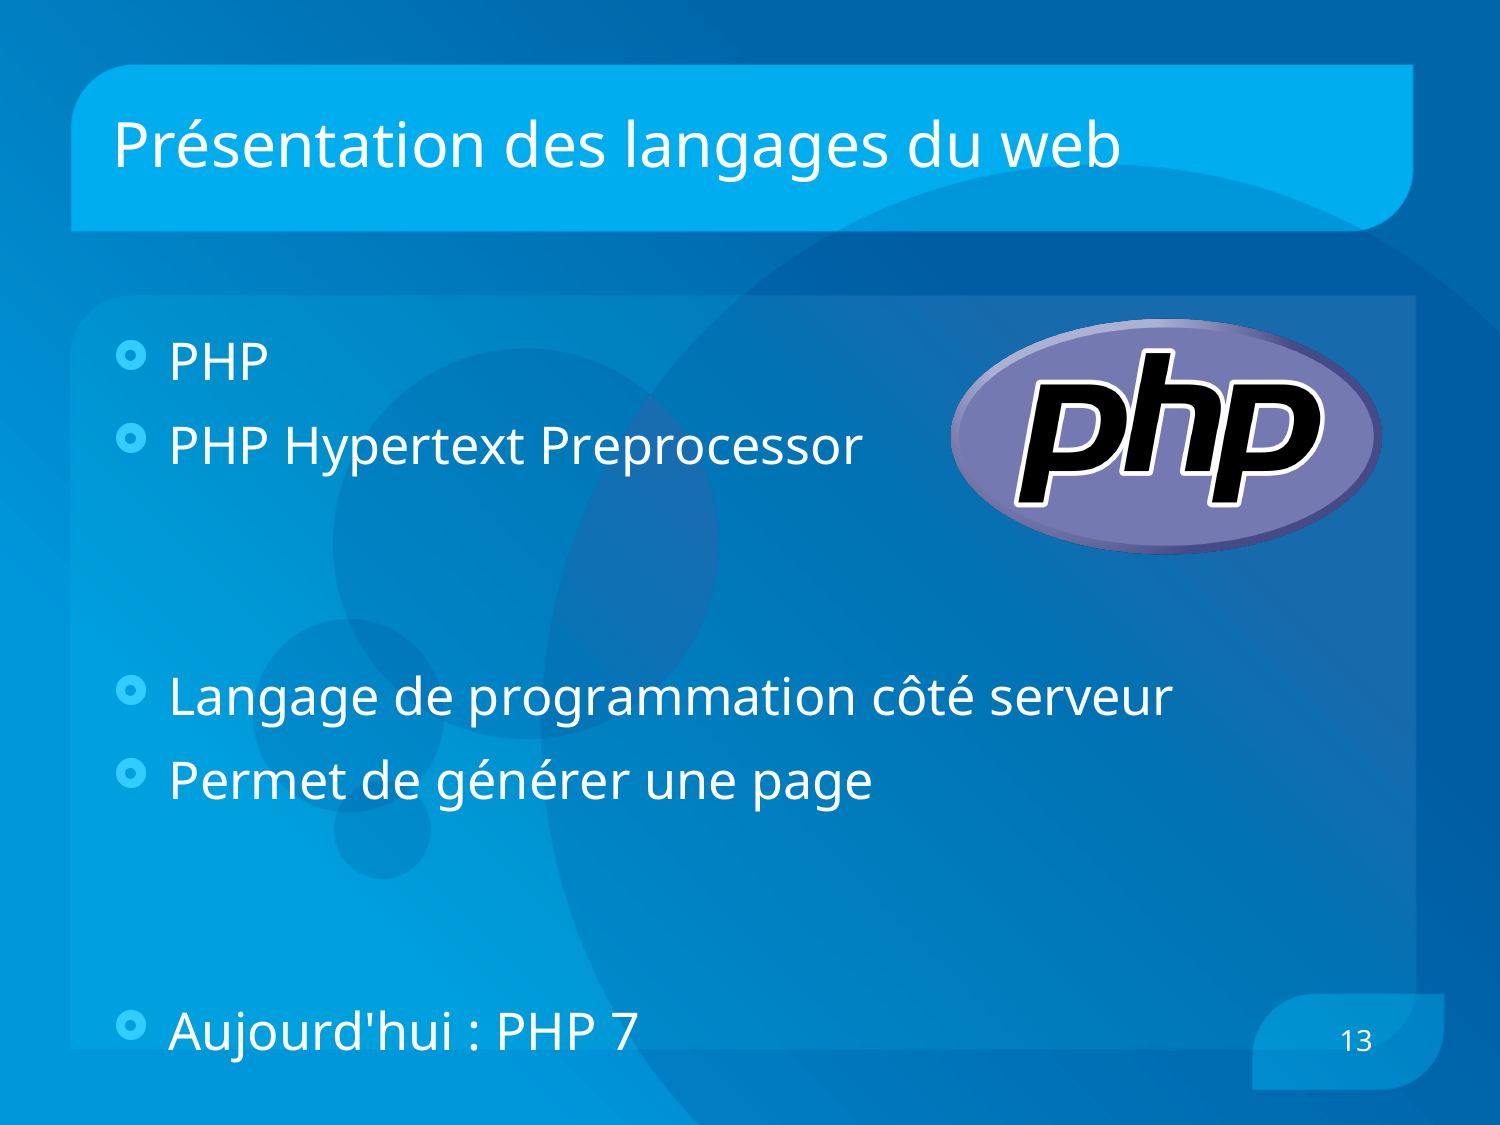

# Présentation des langages du web
PHP
PHP Hypertext Preprocessor
Langage de programmation côté serveur
Permet de générer une page
Aujourd'hui : PHP 7
13